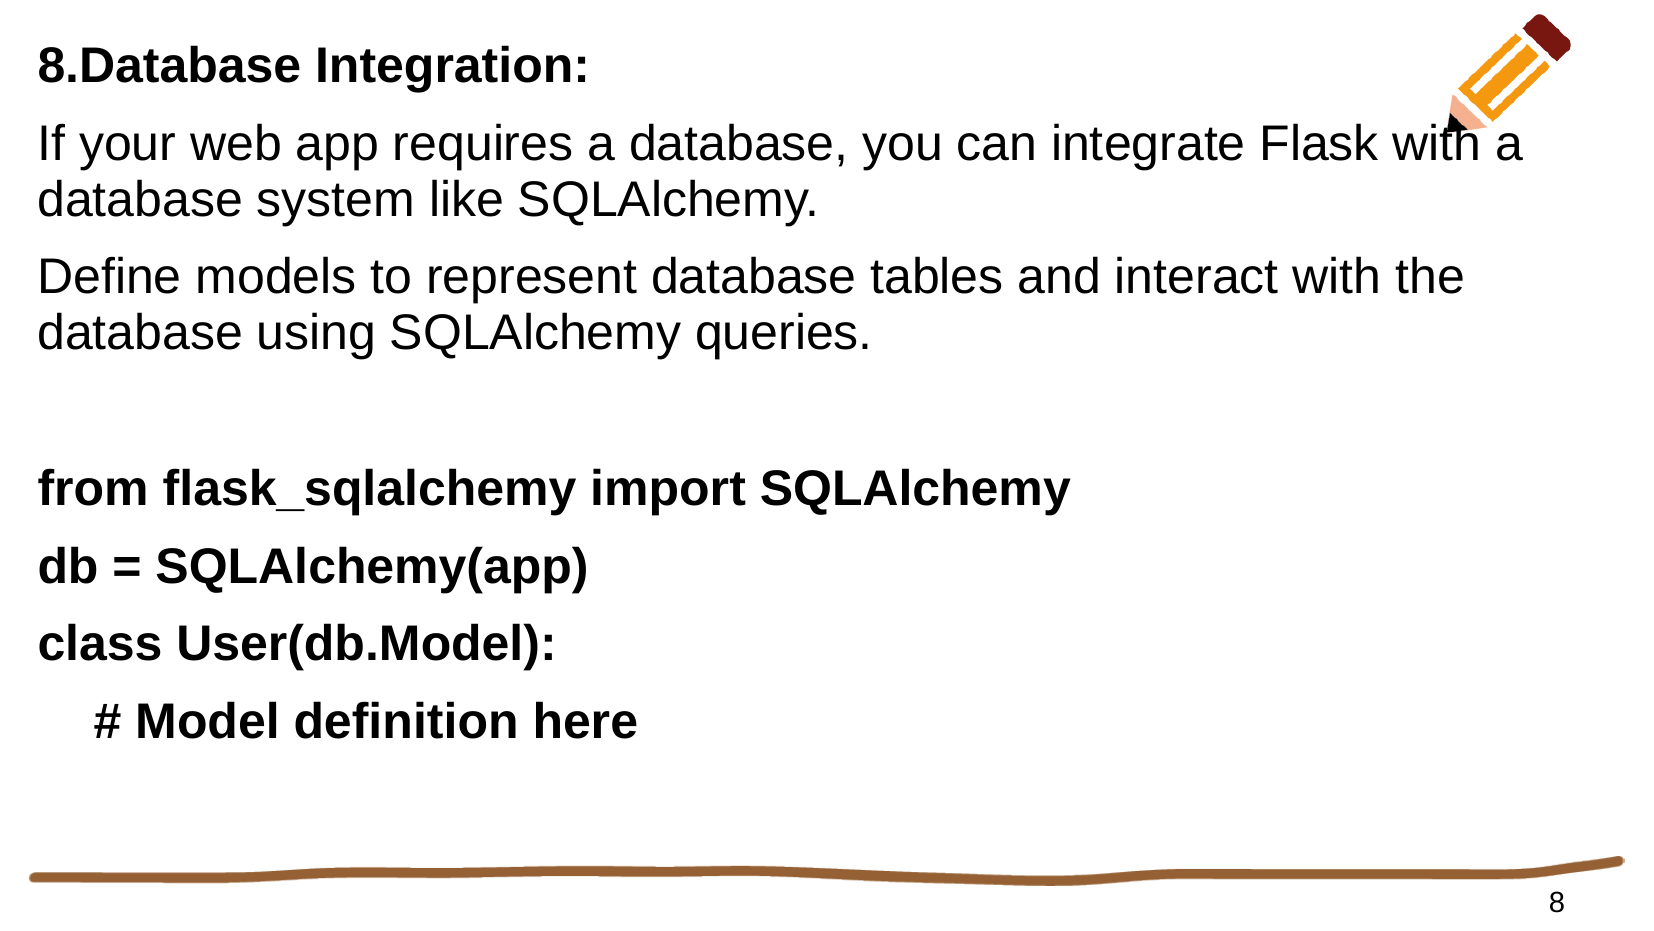

# 8.Database Integration:
If your web app requires a database, you can integrate Flask with a database system like SQLAlchemy.
Define models to represent database tables and interact with the database using SQLAlchemy queries.
from flask_sqlalchemy import SQLAlchemy
db = SQLAlchemy(app)
class User(db.Model):
 # Model definition here
8